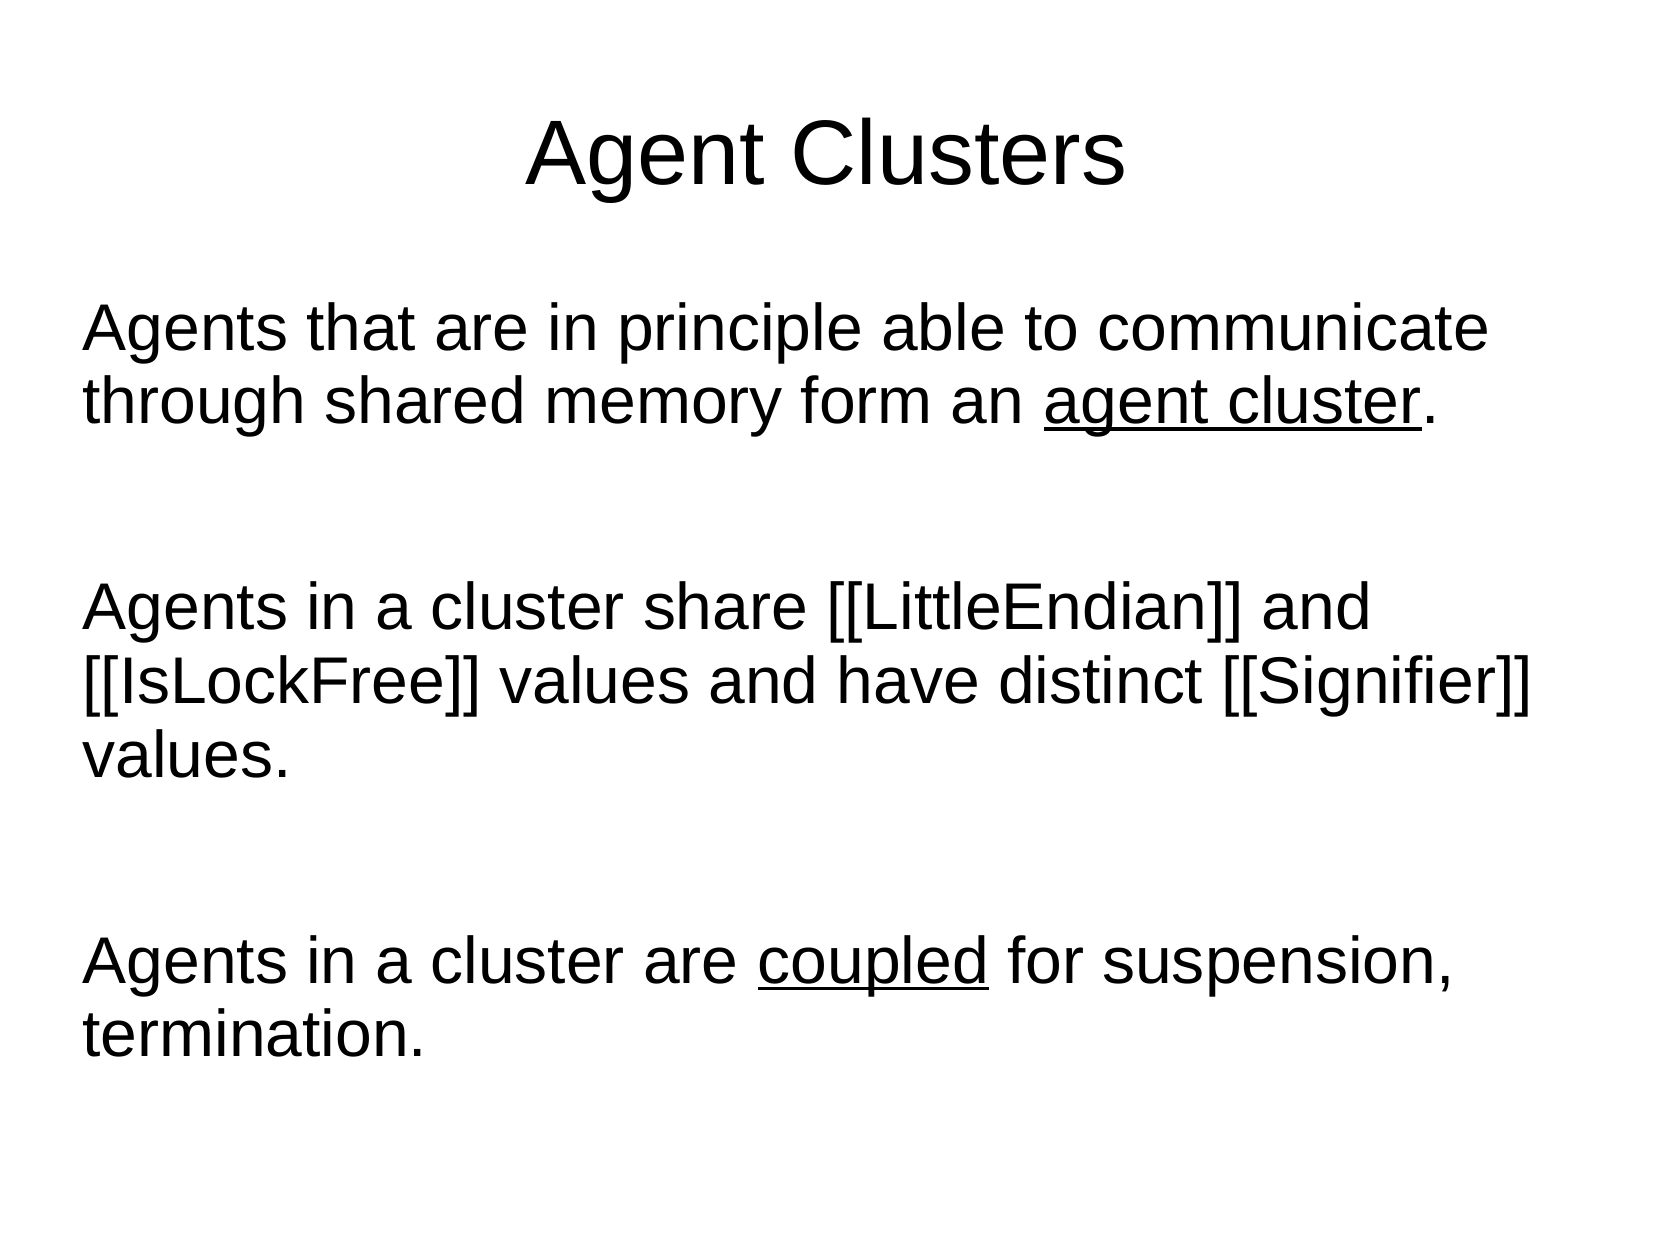

# Agent Clusters
Agents that are in principle able to communicate through shared memory form an agent cluster.
Agents in a cluster share [[LittleEndian]] and [[IsLockFree]] values and have distinct [[Signifier]] values.
Agents in a cluster are coupled for suspension, termination.